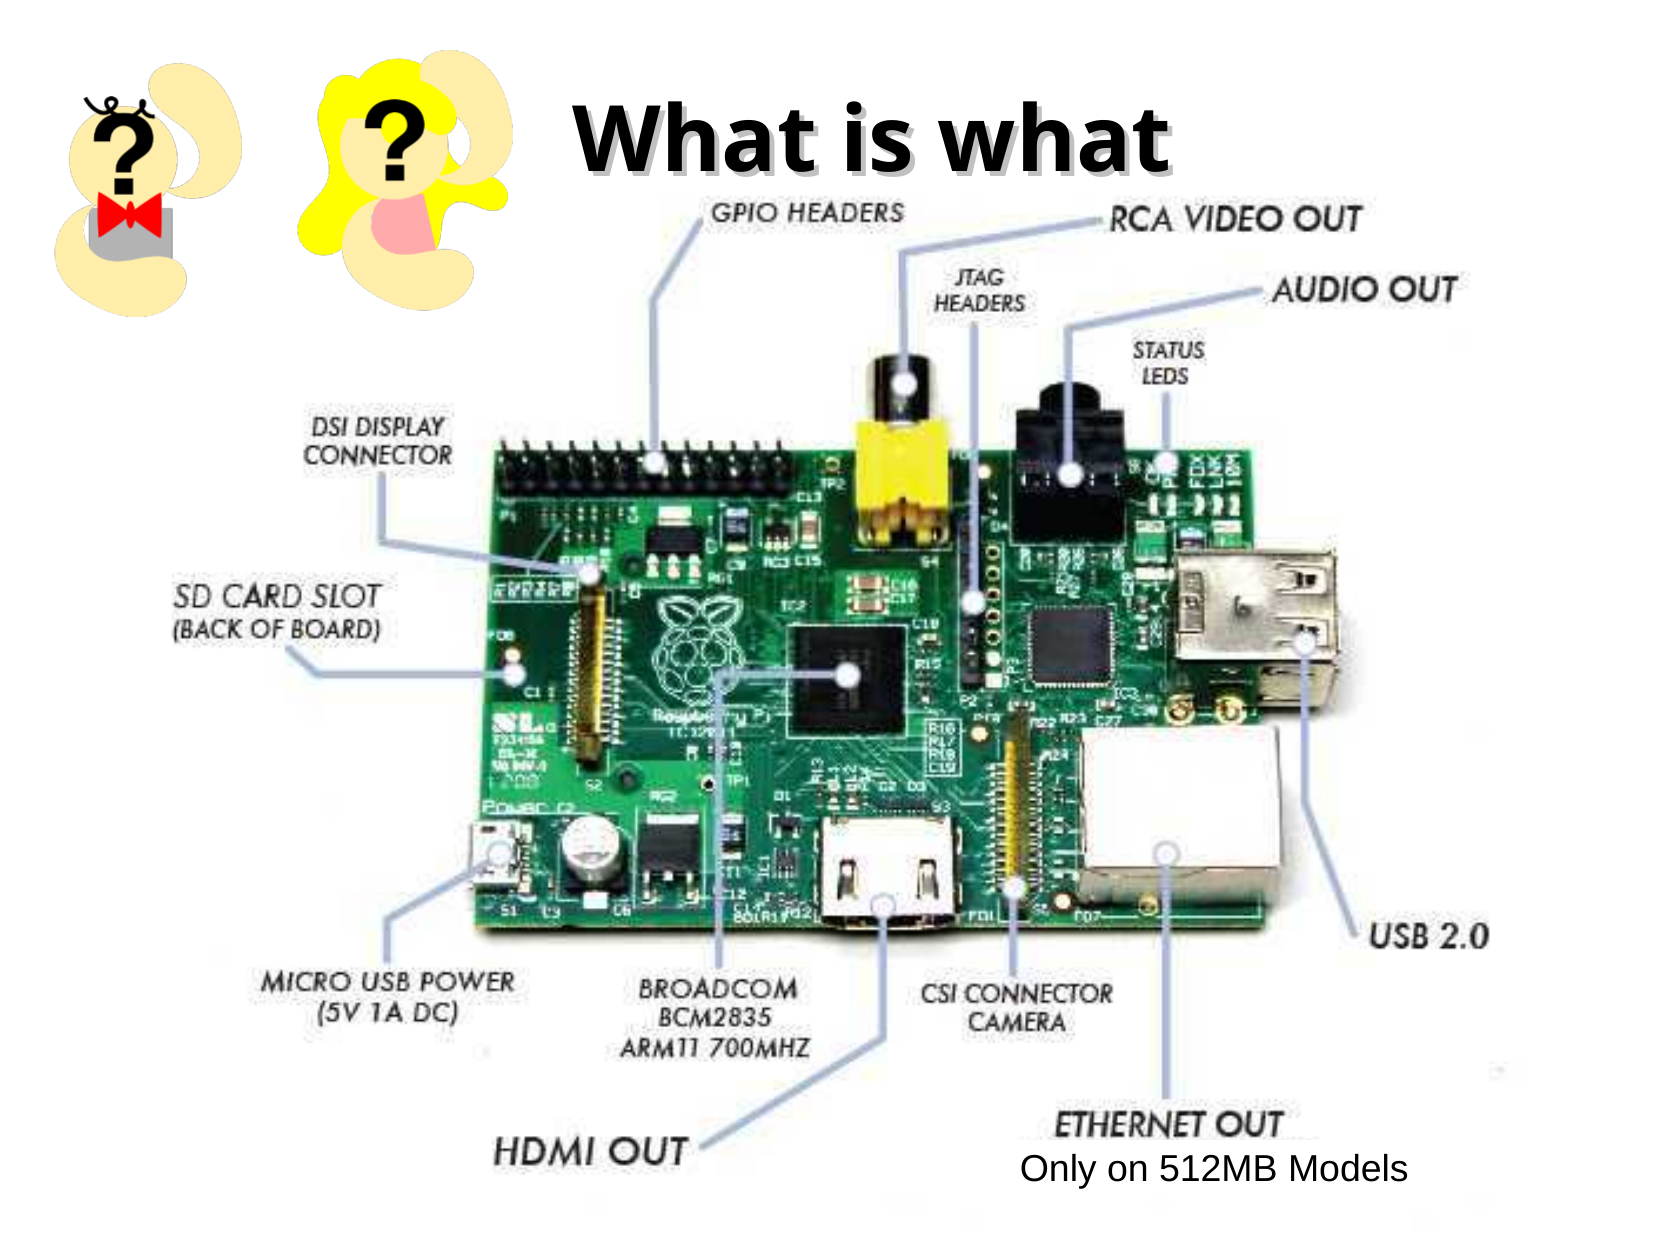

# What is what
Only on 512MB Models